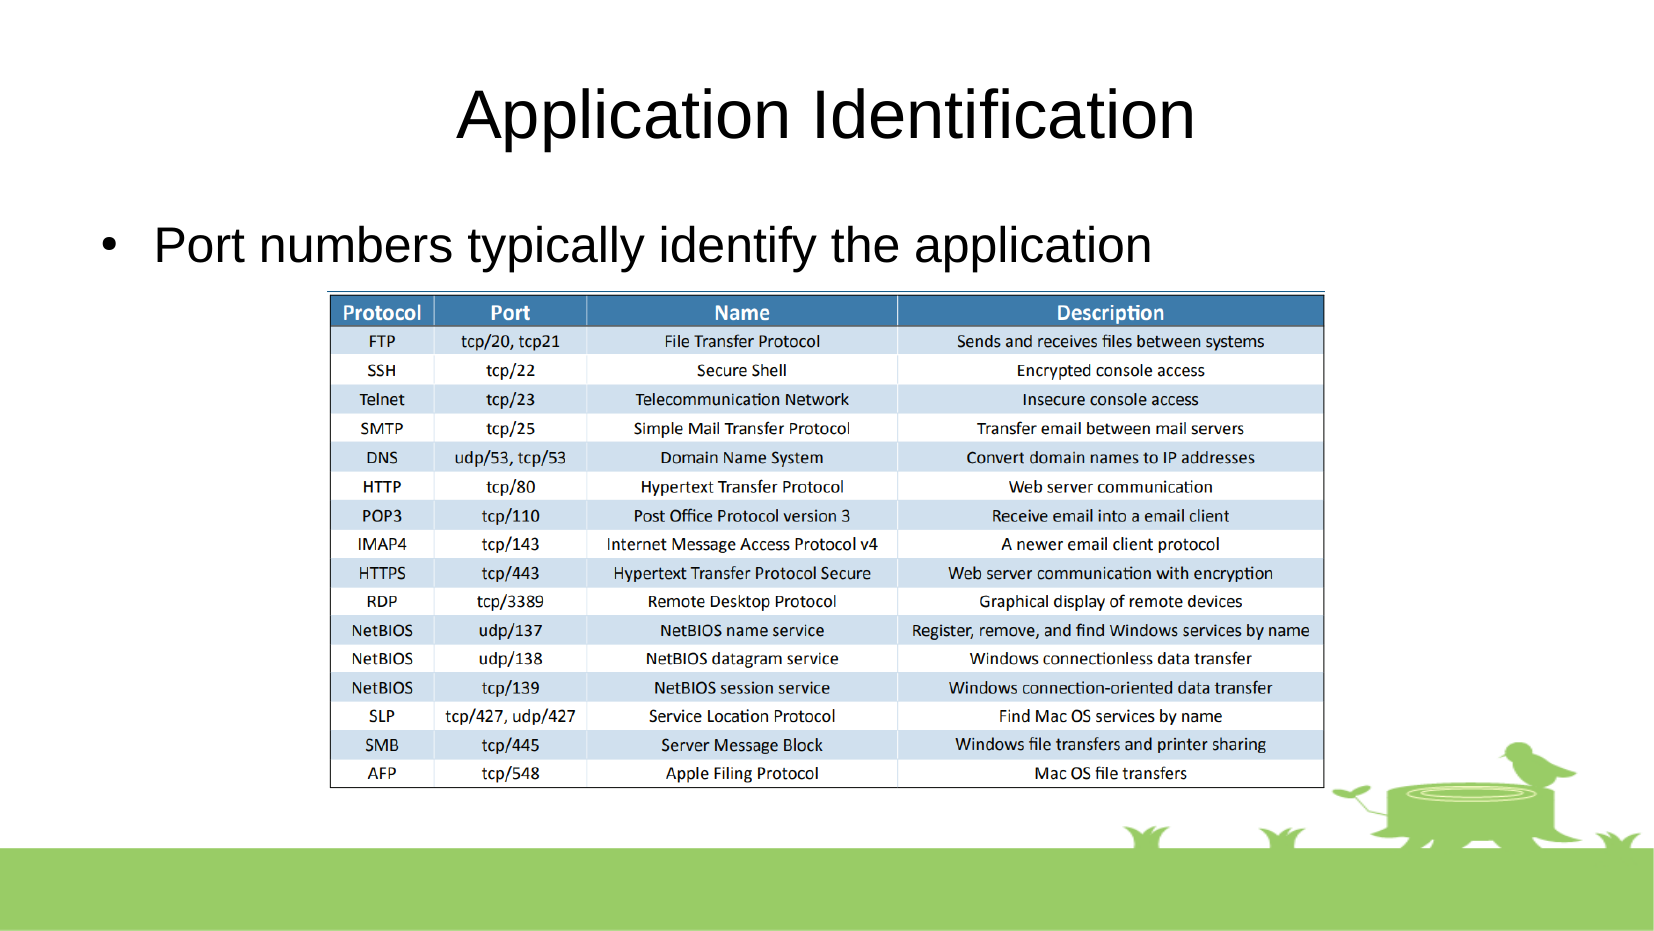

# Application Identification
Port numbers typically identify the application